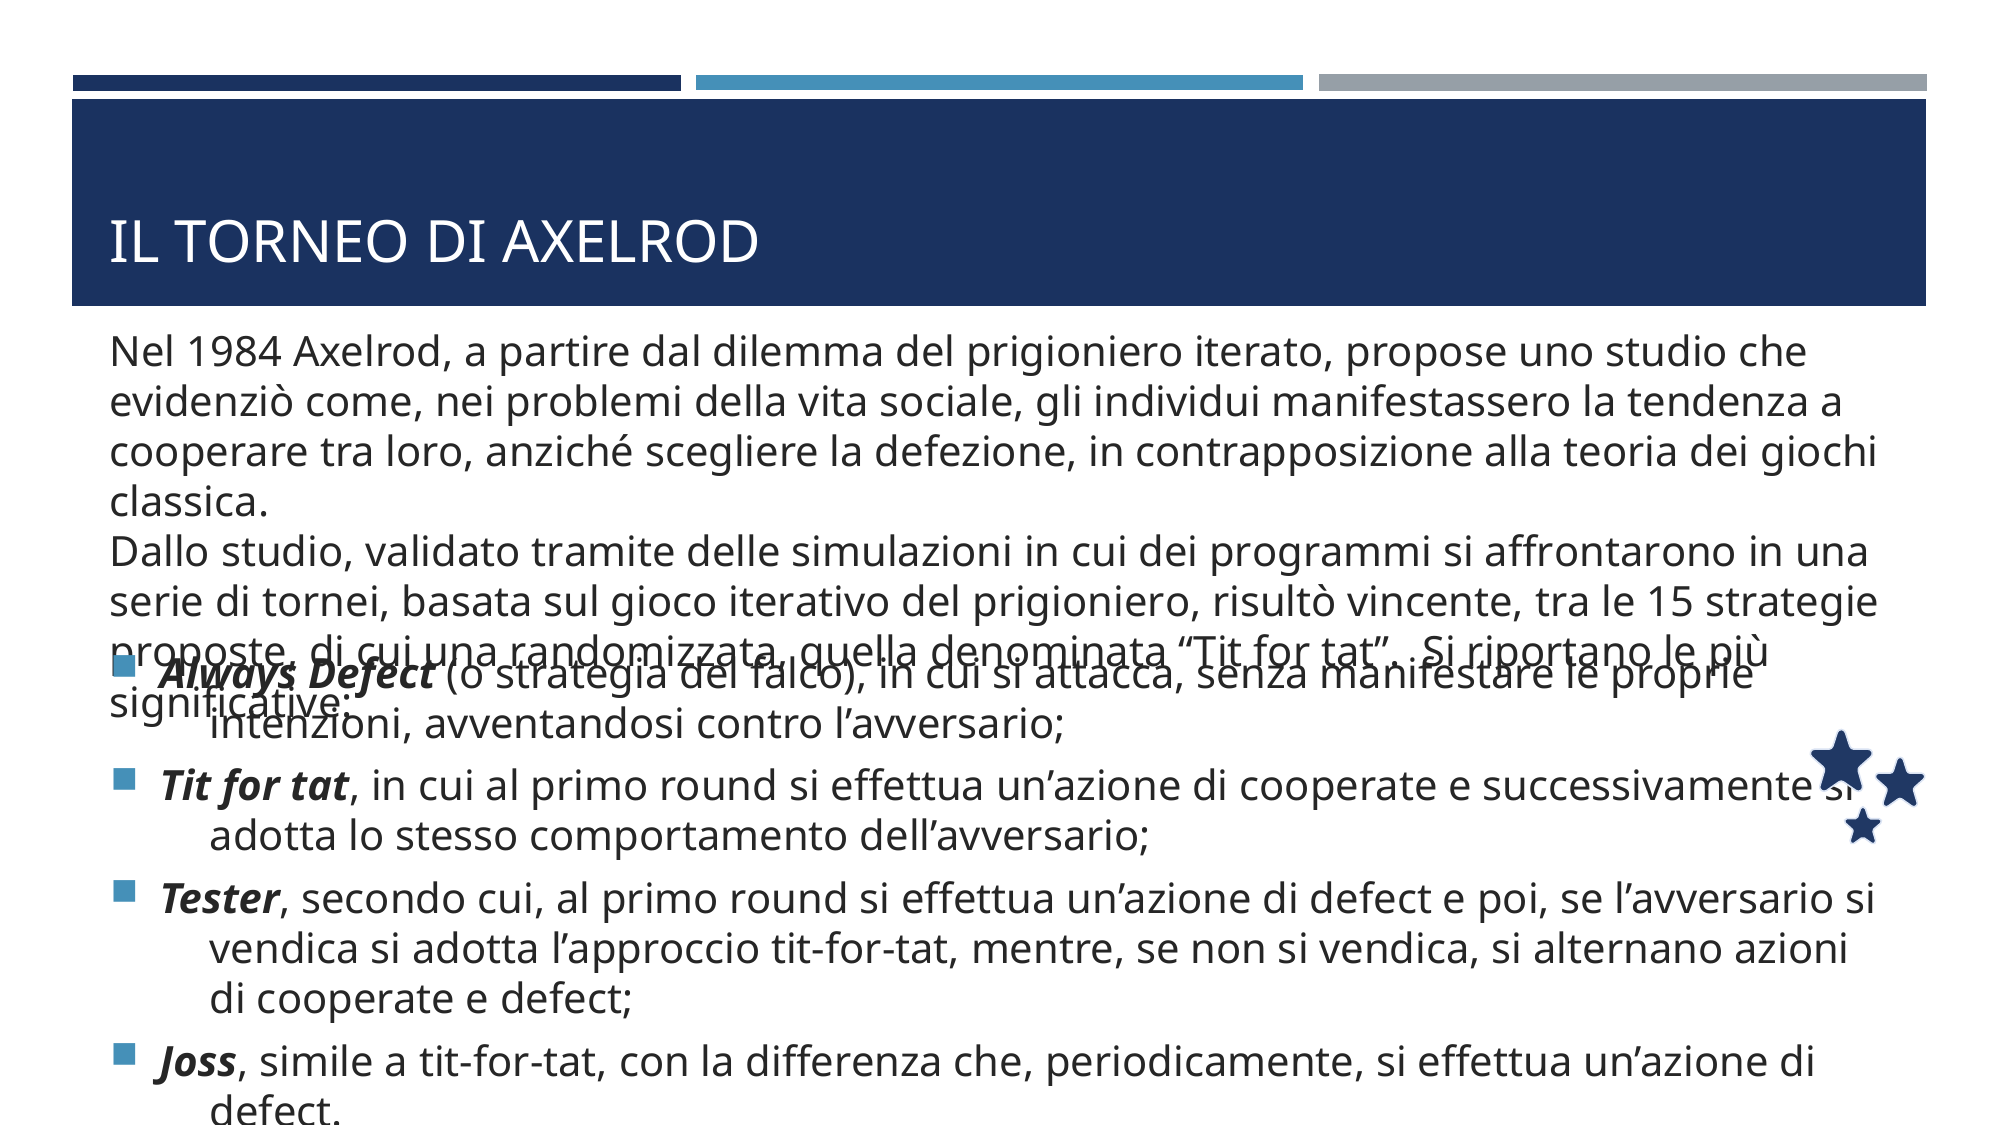

# Il torneo di axelrod
Nel 1984 Axelrod, a partire dal dilemma del prigioniero iterato, propose uno studio che evidenziò come, nei problemi della vita sociale, gli individui manifestassero la tendenza a cooperare tra loro, anziché scegliere la defezione, in contrapposizione alla teoria dei giochi classica.
Dallo studio, validato tramite delle simulazioni in cui dei programmi si affrontarono in una serie di tornei, basata sul gioco iterativo del prigioniero, risultò vincente, tra le 15 strategie proposte, di cui una randomizzata, quella denominata “Tit for tat”. Si riportano le più significative:
Always Defect (o strategia del falco), in cui si attacca, senza manifestare le proprie intenzioni, avventandosi contro l’avversario;
Tit for tat, in cui al primo round si effettua un’azione di cooperate e successivamente si adotta lo stesso comportamento dell’avversario;
Tester, secondo cui, al primo round si effettua un’azione di defect e poi, se l’avversario si vendica si adotta l’approccio tit-for-tat, mentre, se non si vendica, si alternano azioni di cooperate e defect;
Joss, simile a tit-for-tat, con la differenza che, periodicamente, si effettua un’azione di defect.